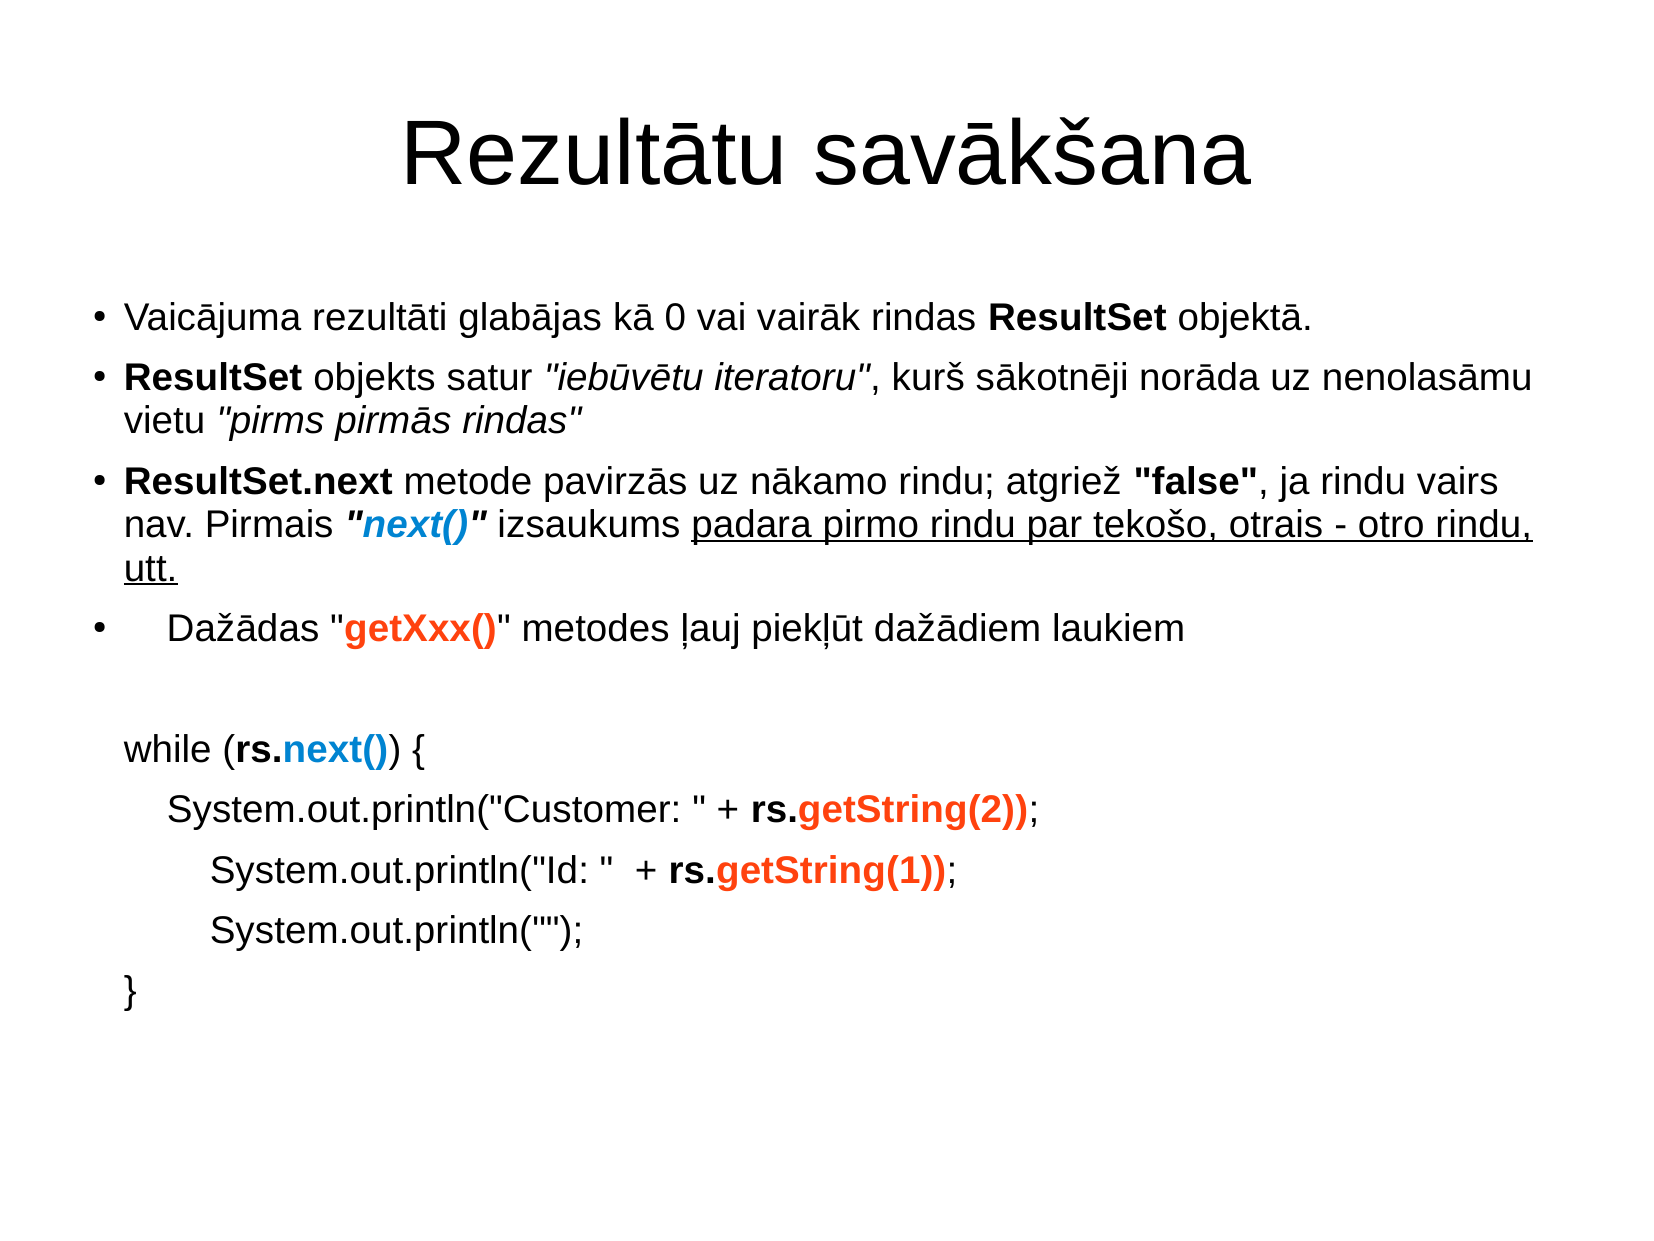

# Rezultātu savākšana
Vaicājuma rezultāti glabājas kā 0 vai vairāk rindas ResultSet objektā.
ResultSet objekts satur "iebūvētu iteratoru", kurš sākotnēji norāda uz nenolasāmu vietu "pirms pirmās rindas"
ResultSet.next metode pavirzās uz nākamo rindu; atgriež "false", ja rindu vairs nav. Pirmais "next()" izsaukums padara pirmo rindu par tekošo, otrais - otro rindu, utt.
 	Dažādas "getXxx()" metodes ļauj piekļūt dažādiem laukiem
while (rs.next()) {
 System.out.println("Customer: " + rs.getString(2));
 System.out.println("Id: " + rs.getString(1));
 System.out.println("");
}